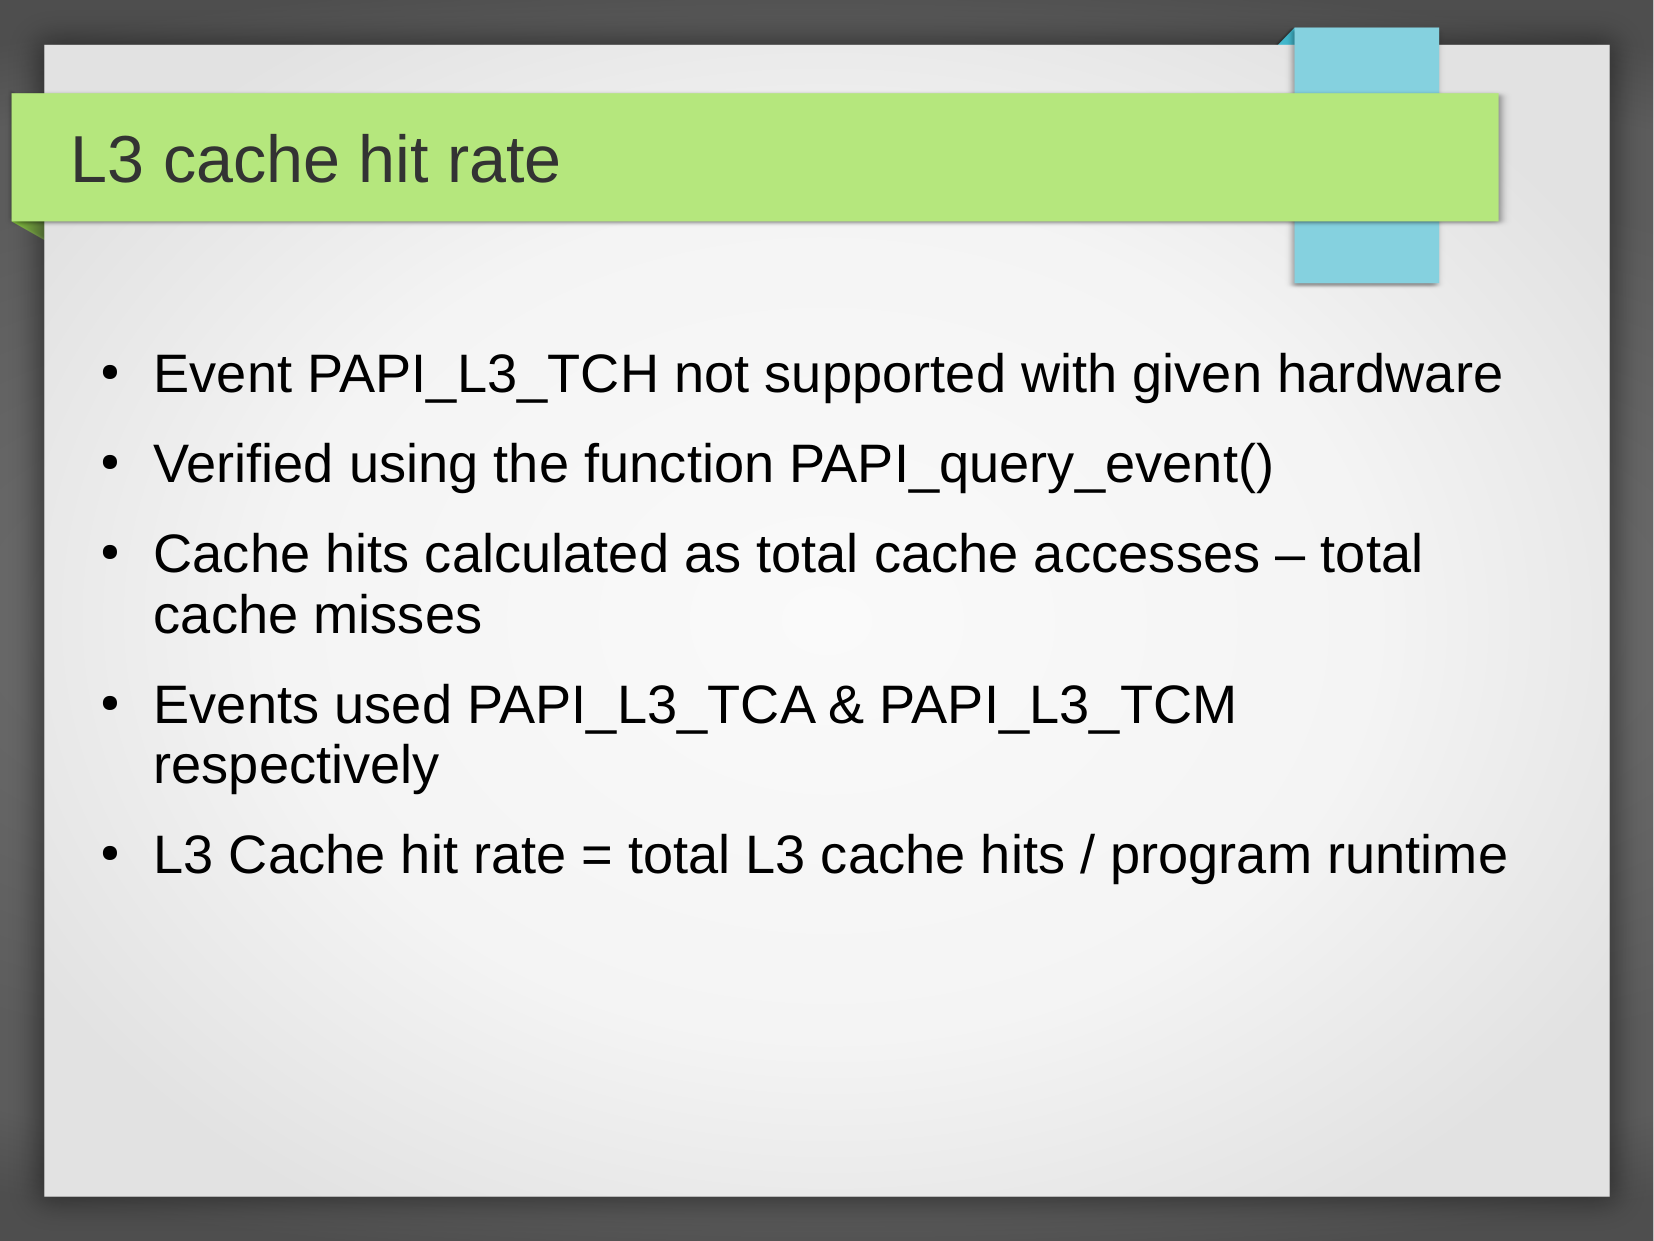

# L3 cache hit rate
Event PAPI_L3_TCH not supported with given hardware
Verified using the function PAPI_query_event()
Cache hits calculated as total cache accesses – total cache misses
Events used PAPI_L3_TCA & PAPI_L3_TCM respectively
L3 Cache hit rate = total L3 cache hits / program runtime